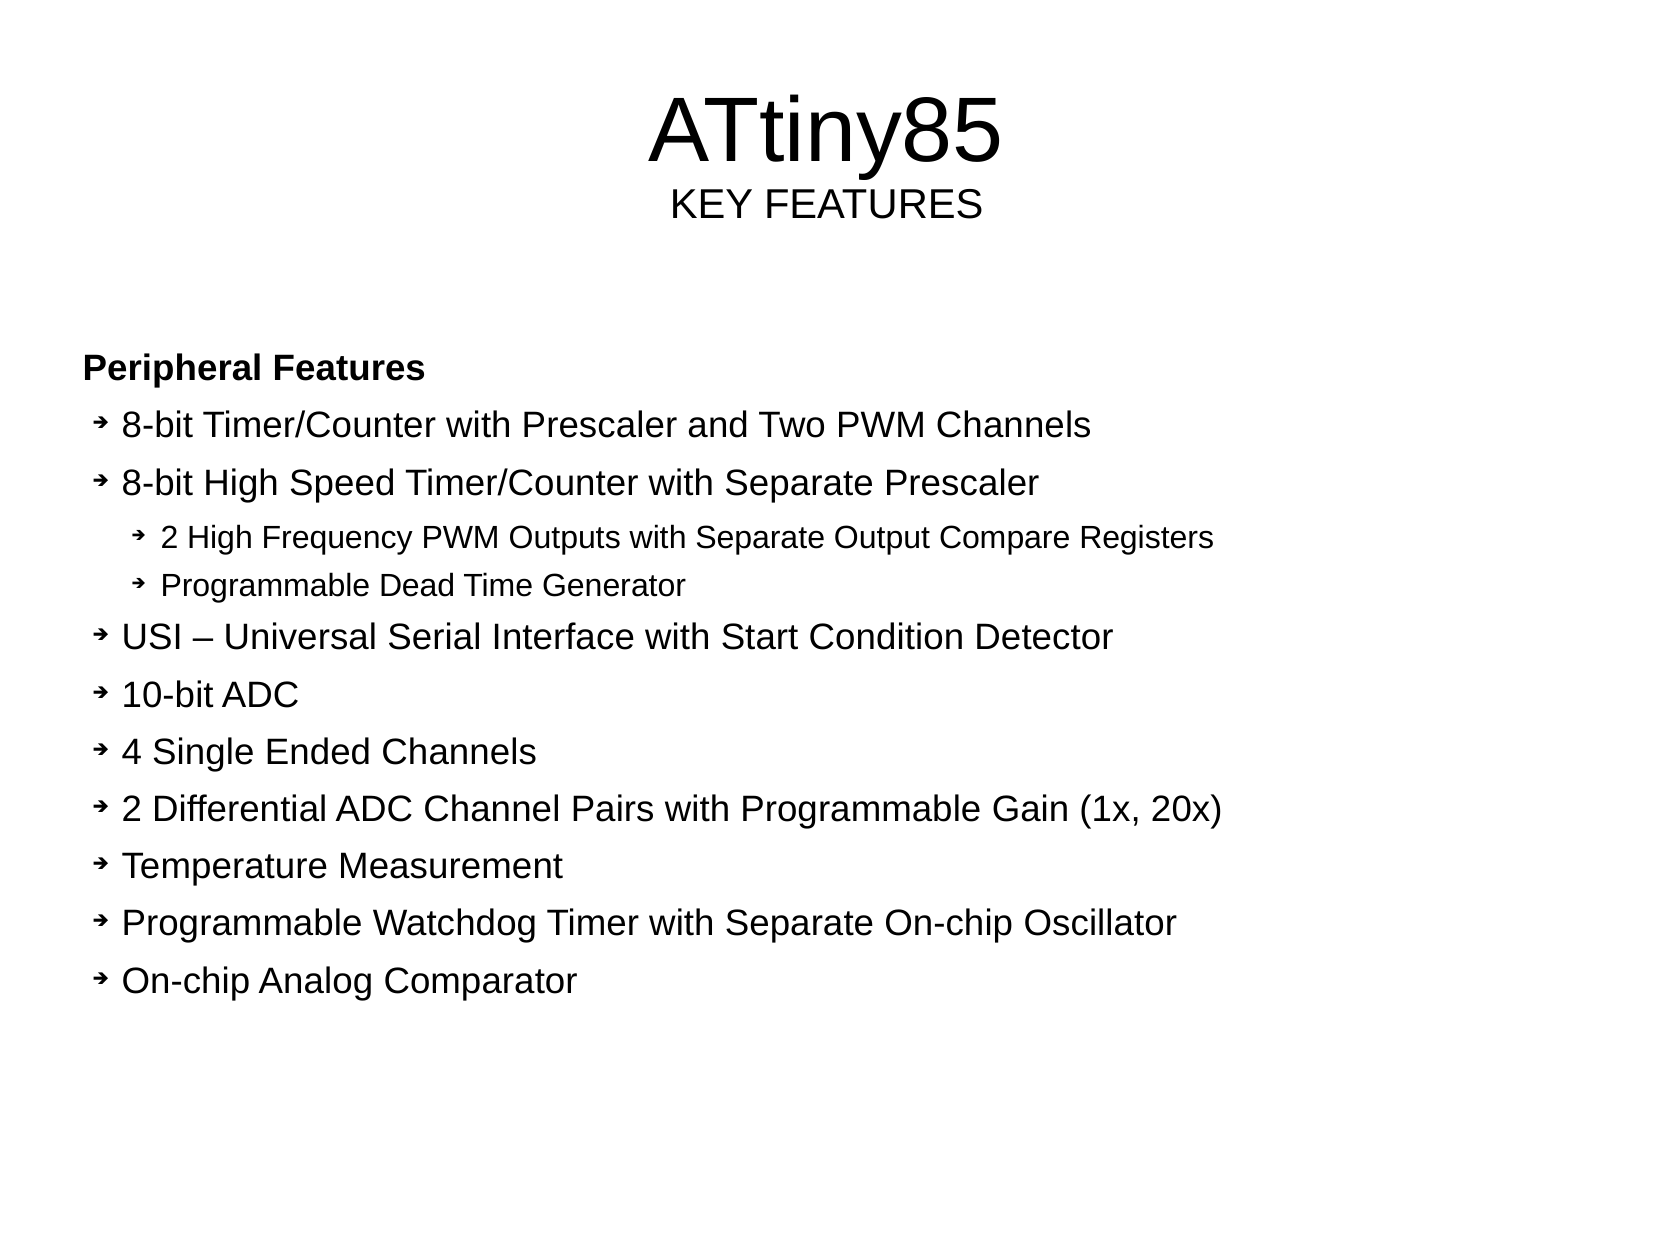

# ATtiny85 KEY FEATURES
Peripheral Features
8-bit Timer/Counter with Prescaler and Two PWM Channels
8-bit High Speed Timer/Counter with Separate Prescaler
2 High Frequency PWM Outputs with Separate Output Compare Registers
Programmable Dead Time Generator
USI – Universal Serial Interface with Start Condition Detector
10-bit ADC
4 Single Ended Channels
2 Differential ADC Channel Pairs with Programmable Gain (1x, 20x)
Temperature Measurement
Programmable Watchdog Timer with Separate On-chip Oscillator
On-chip Analog Comparator